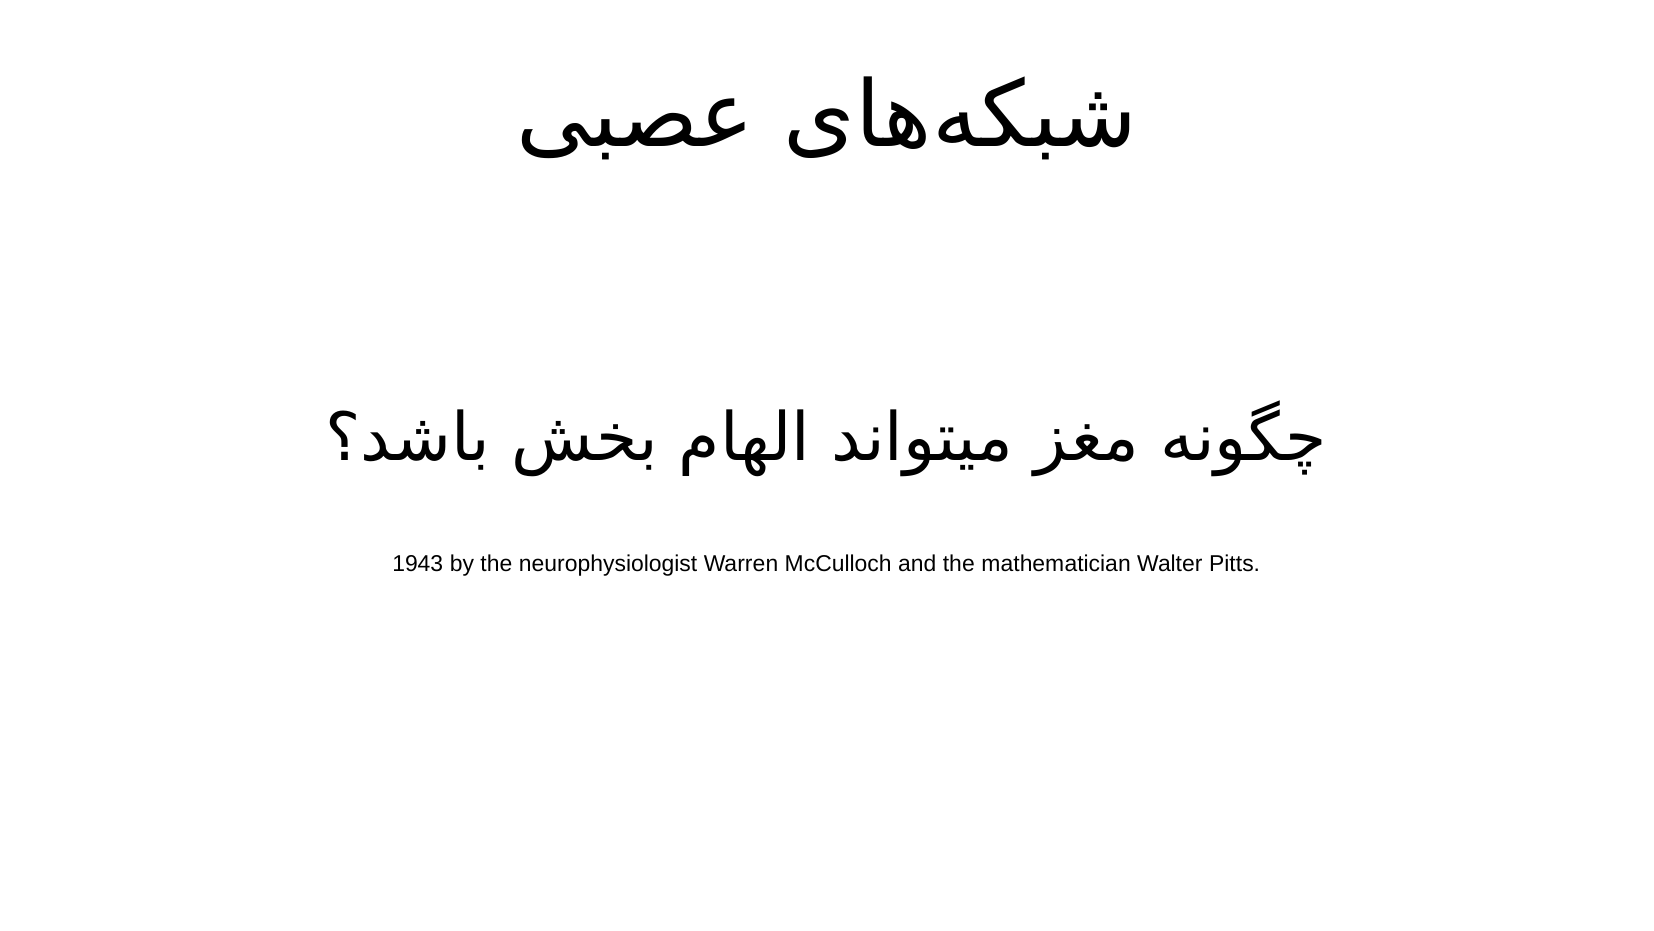

# شبکه‌های عصبی
چگونه مغز میتواند الهام بخش باشد؟
1943 by the neurophysiologist Warren McCulloch and the mathematician Walter Pitts.